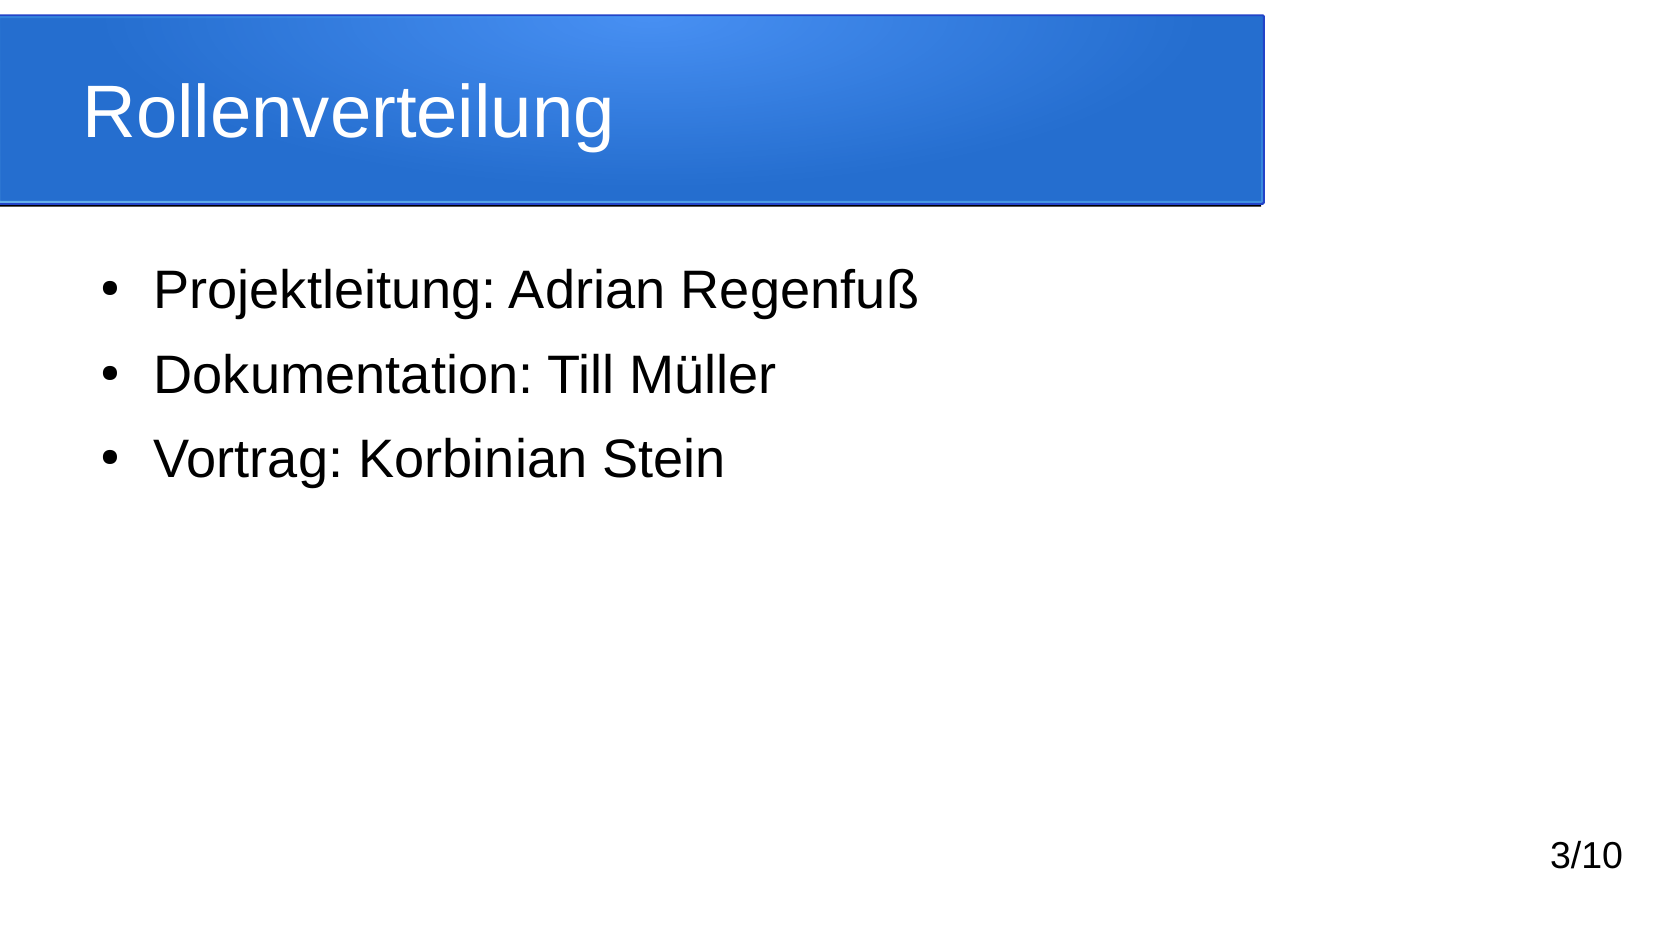

# Rollenverteilung
Projektleitung: Adrian Regenfuß
Dokumentation: Till Müller
Vortrag: Korbinian Stein
3/10